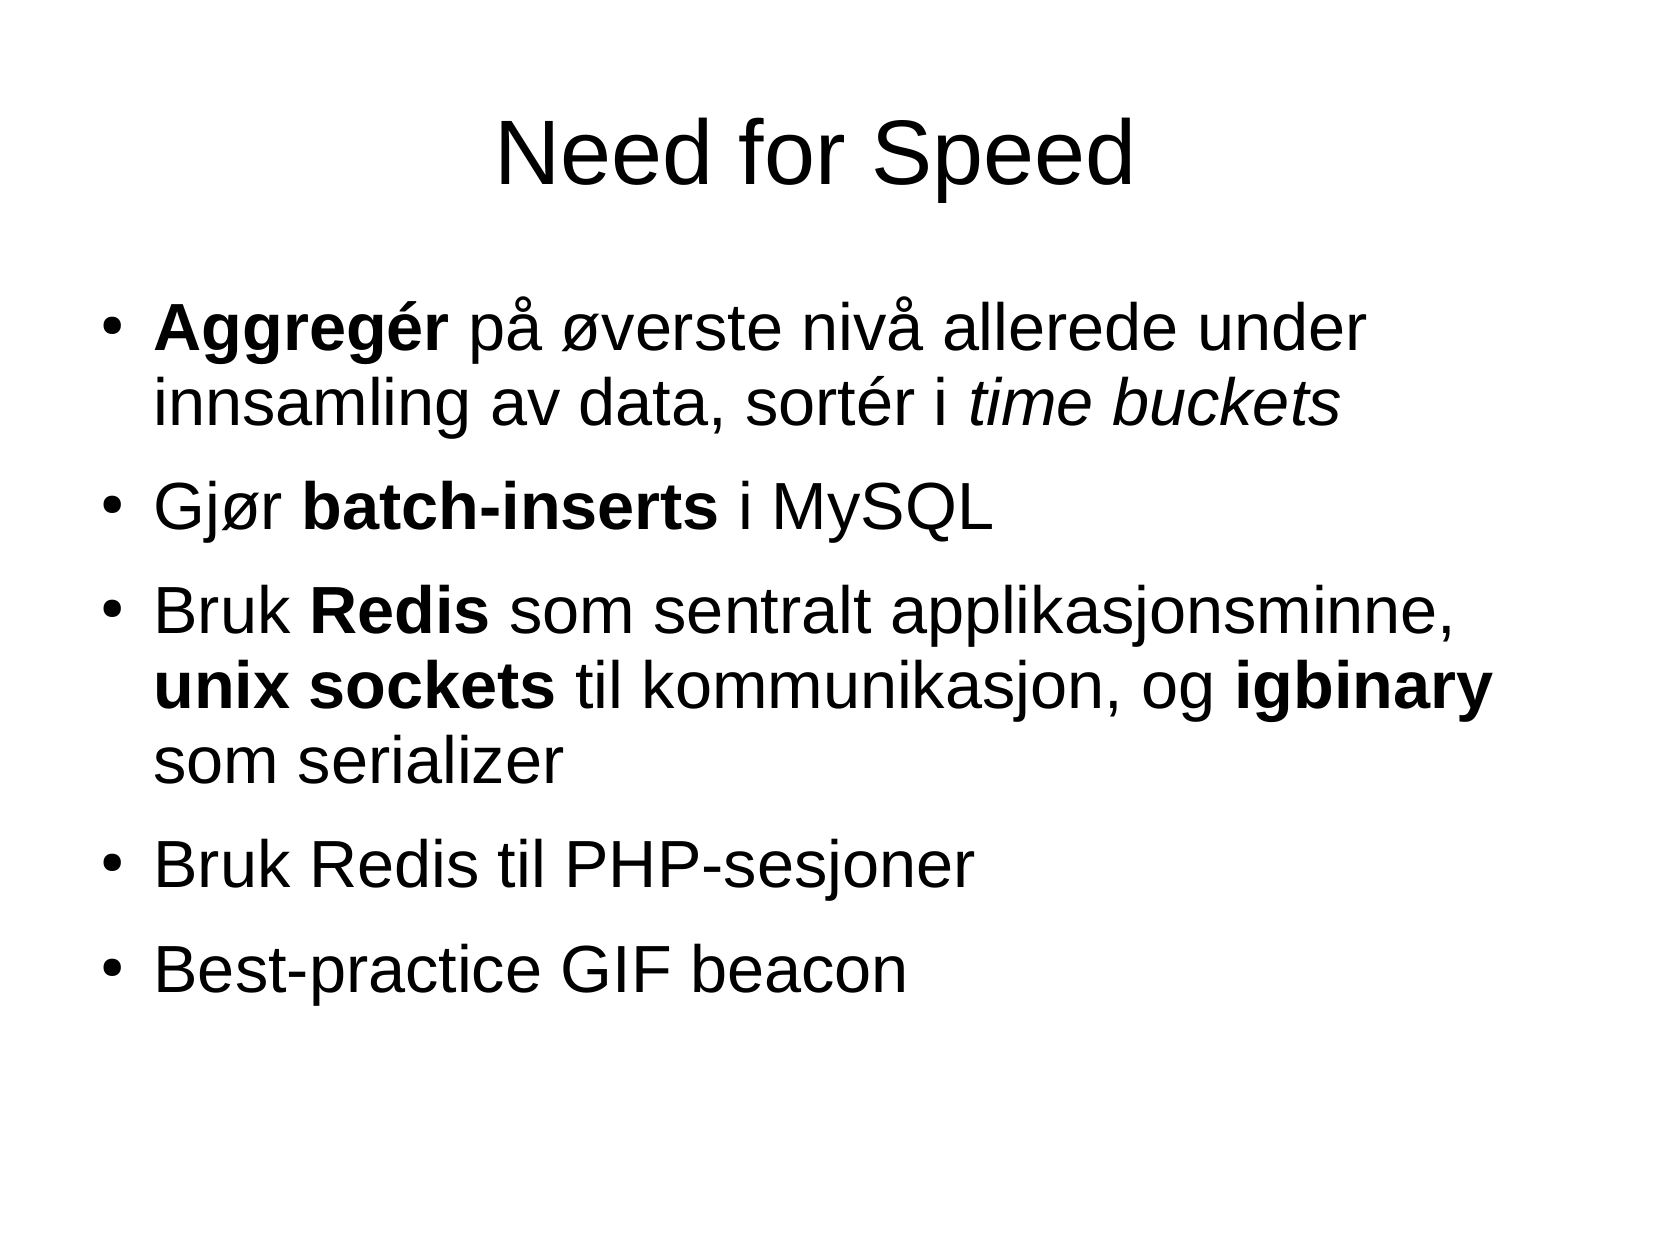

# Need for Speed
Aggregér på øverste nivå allerede under innsamling av data, sortér i time buckets
Gjør batch-inserts i MySQL
Bruk Redis som sentralt applikasjonsminne, unix sockets til kommunikasjon, og igbinary som serializer
Bruk Redis til PHP-sesjoner
Best-practice GIF beacon